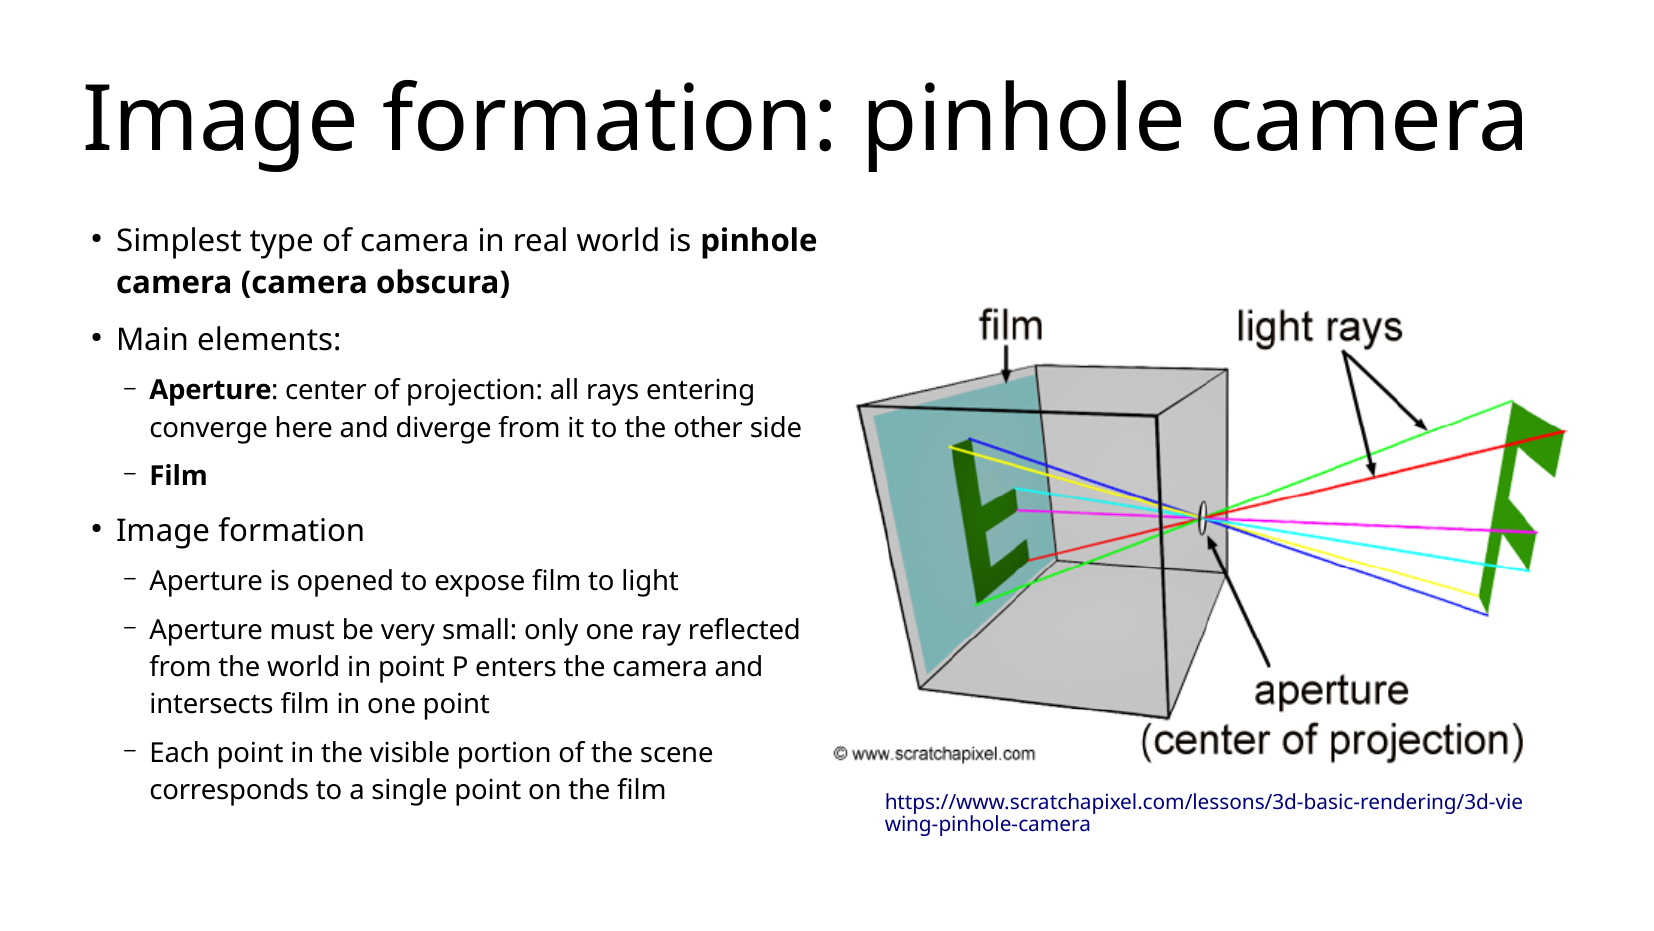

# Image formation: pinhole camera
Simplest type of camera in real world is pinhole camera (camera obscura)
Main elements:
Aperture: center of projection: all rays entering converge here and diverge from it to the other side
Film
Image formation
Aperture is opened to expose film to light
Aperture must be very small: only one ray reflected from the world in point P enters the camera and intersects film in one point
Each point in the visible portion of the scene corresponds to a single point on the film
https://www.scratchapixel.com/lessons/3d-basic-rendering/3d-viewing-pinhole-camera